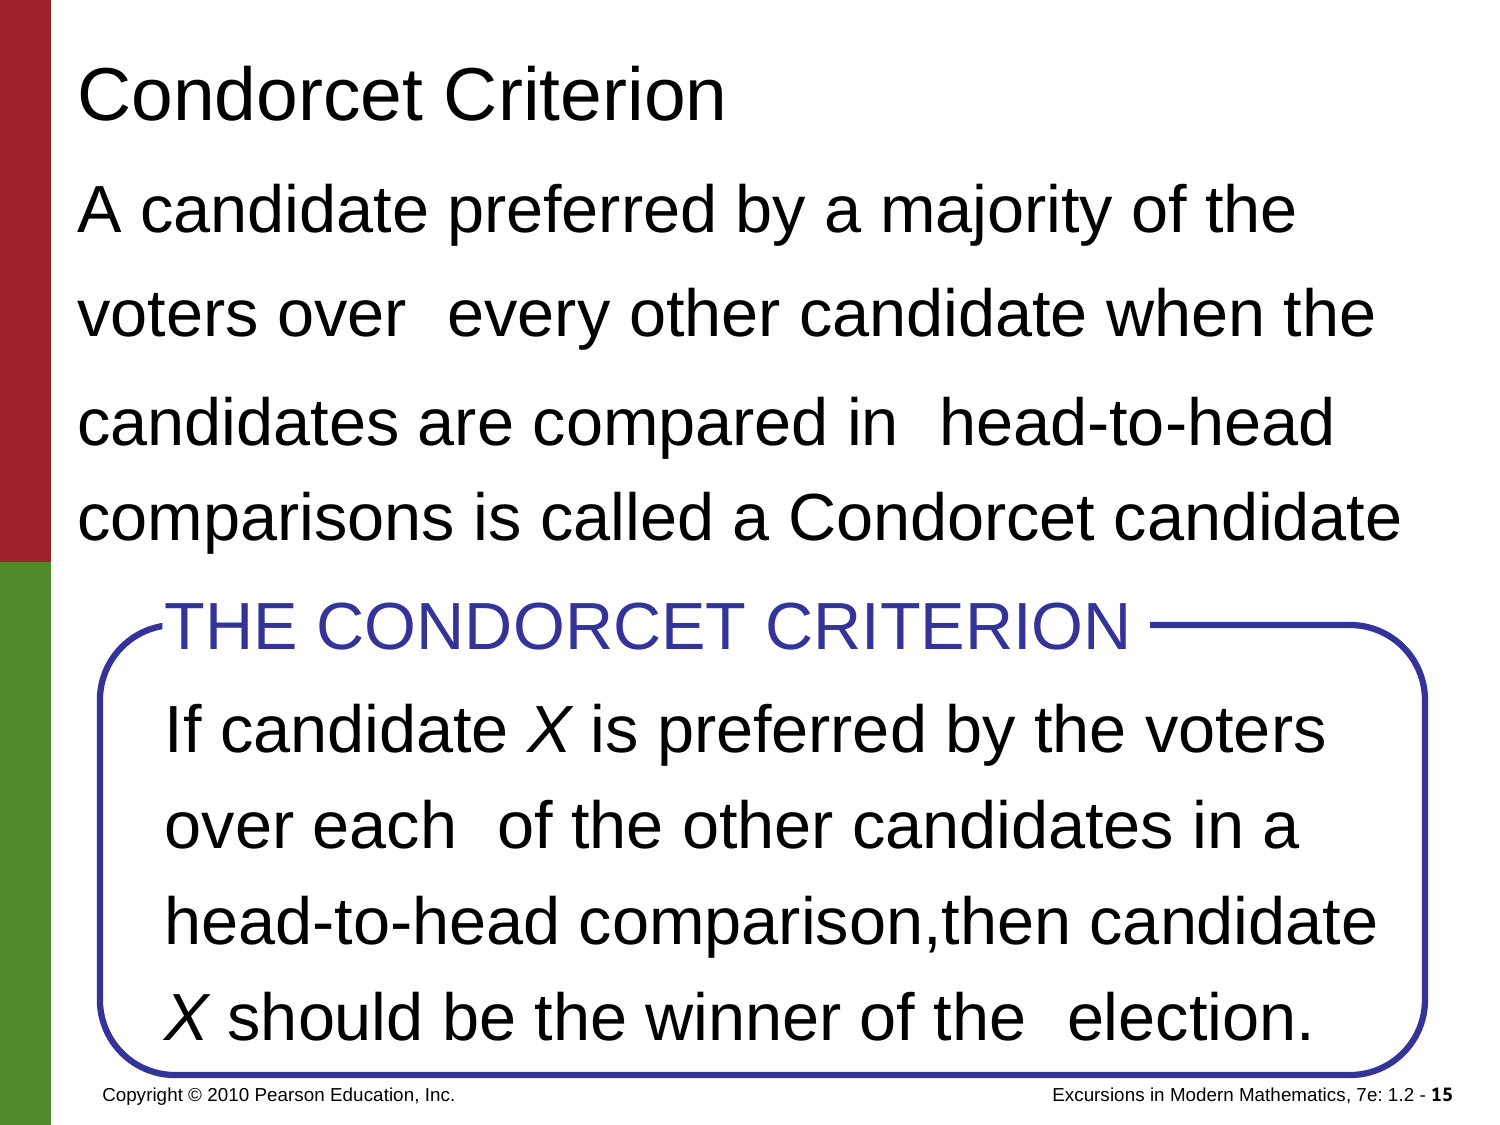

Condorcet Criterion
# A candidate preferred by a majority of the voters over every other candidate when the candidates are compared in head-to-head comparisons is called a Condorcet candidate
THE CONDORCET CRITERION
If candidate X is preferred by the voters over each of the other candidates in a head-to-head comparison,then candidate X should be the winner of the election.